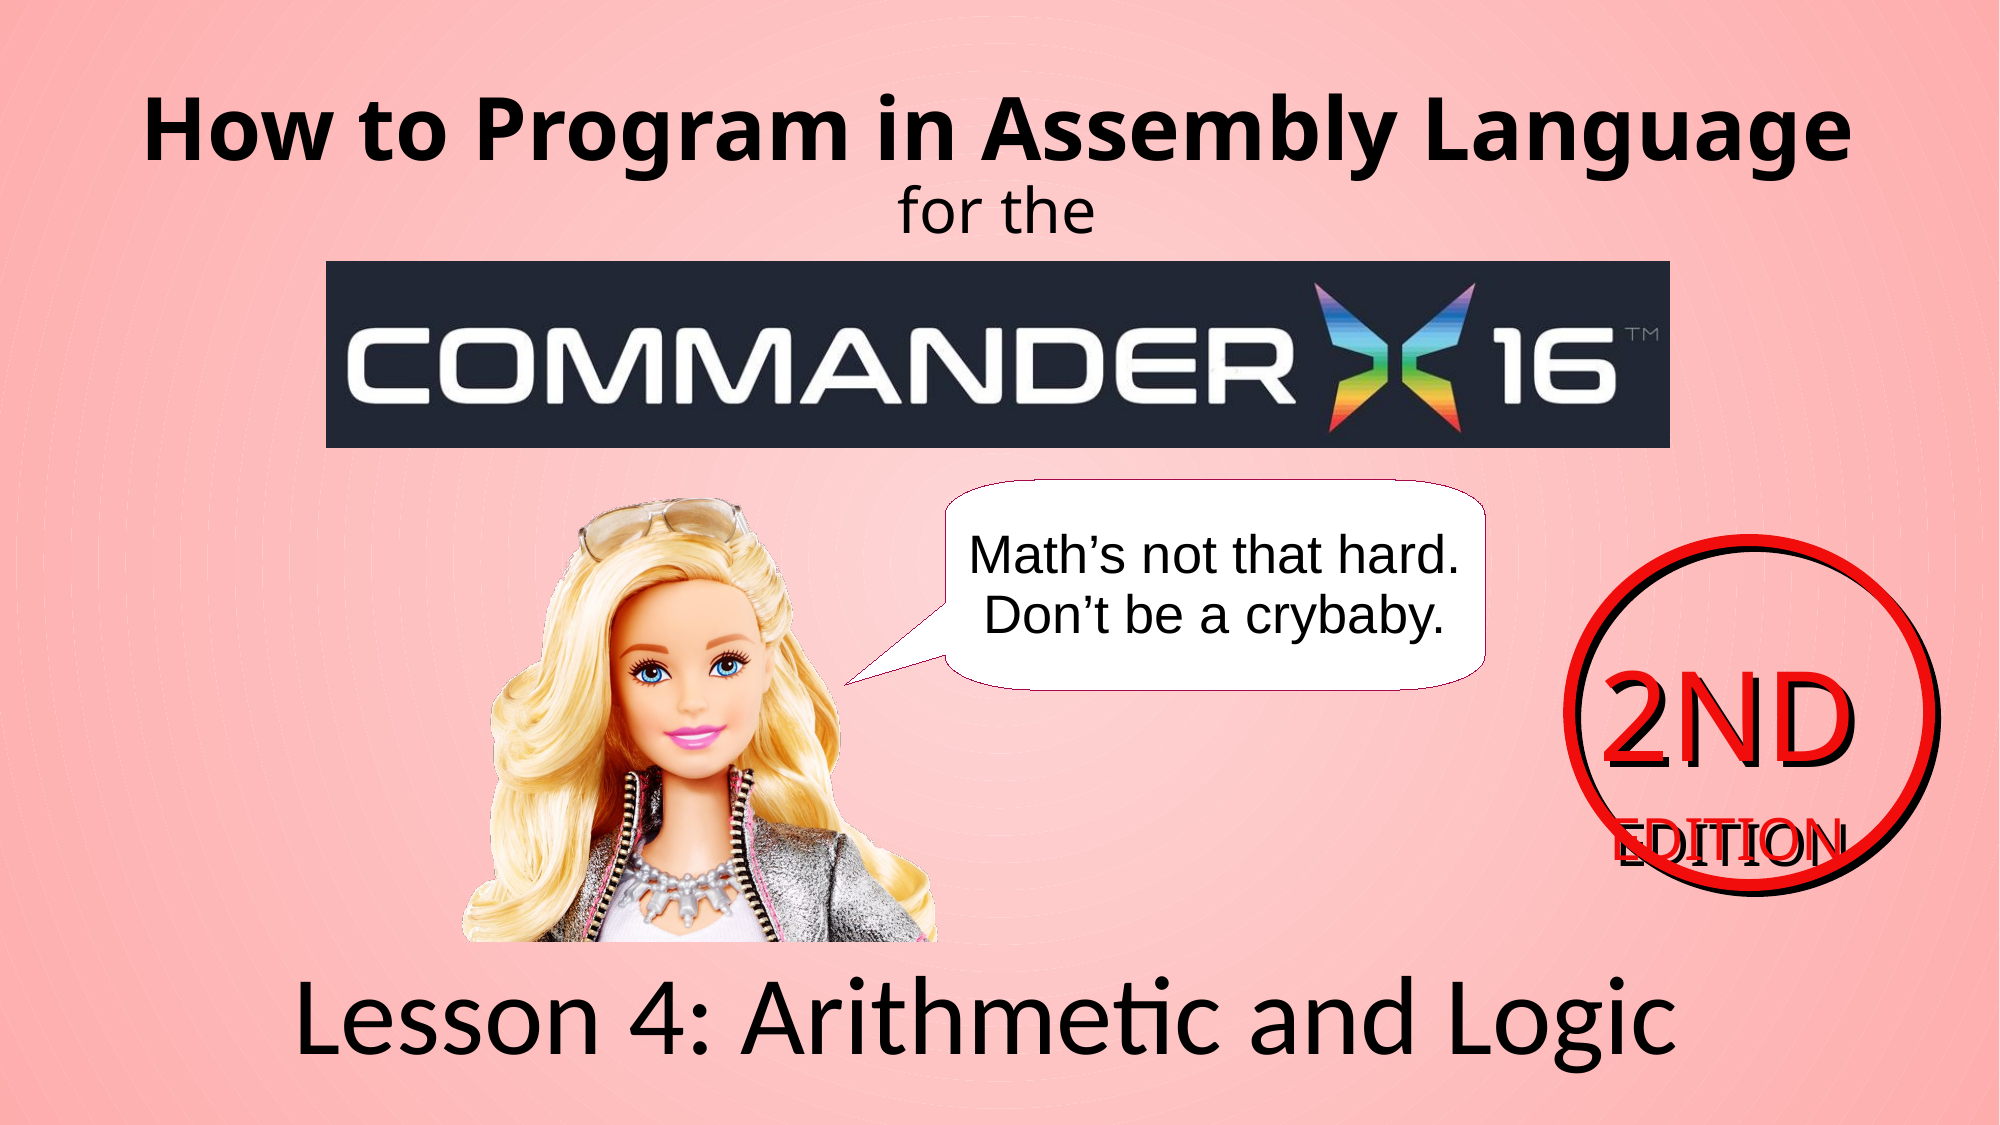

# How to Program in Assembly Language for the
Math’s not that hard.
Don’t be a crybaby.
2ND
EDITION
2ND
EDITION
Lesson 3: Branching and Subroutines
Lesson 4: Arithmetic and Logic